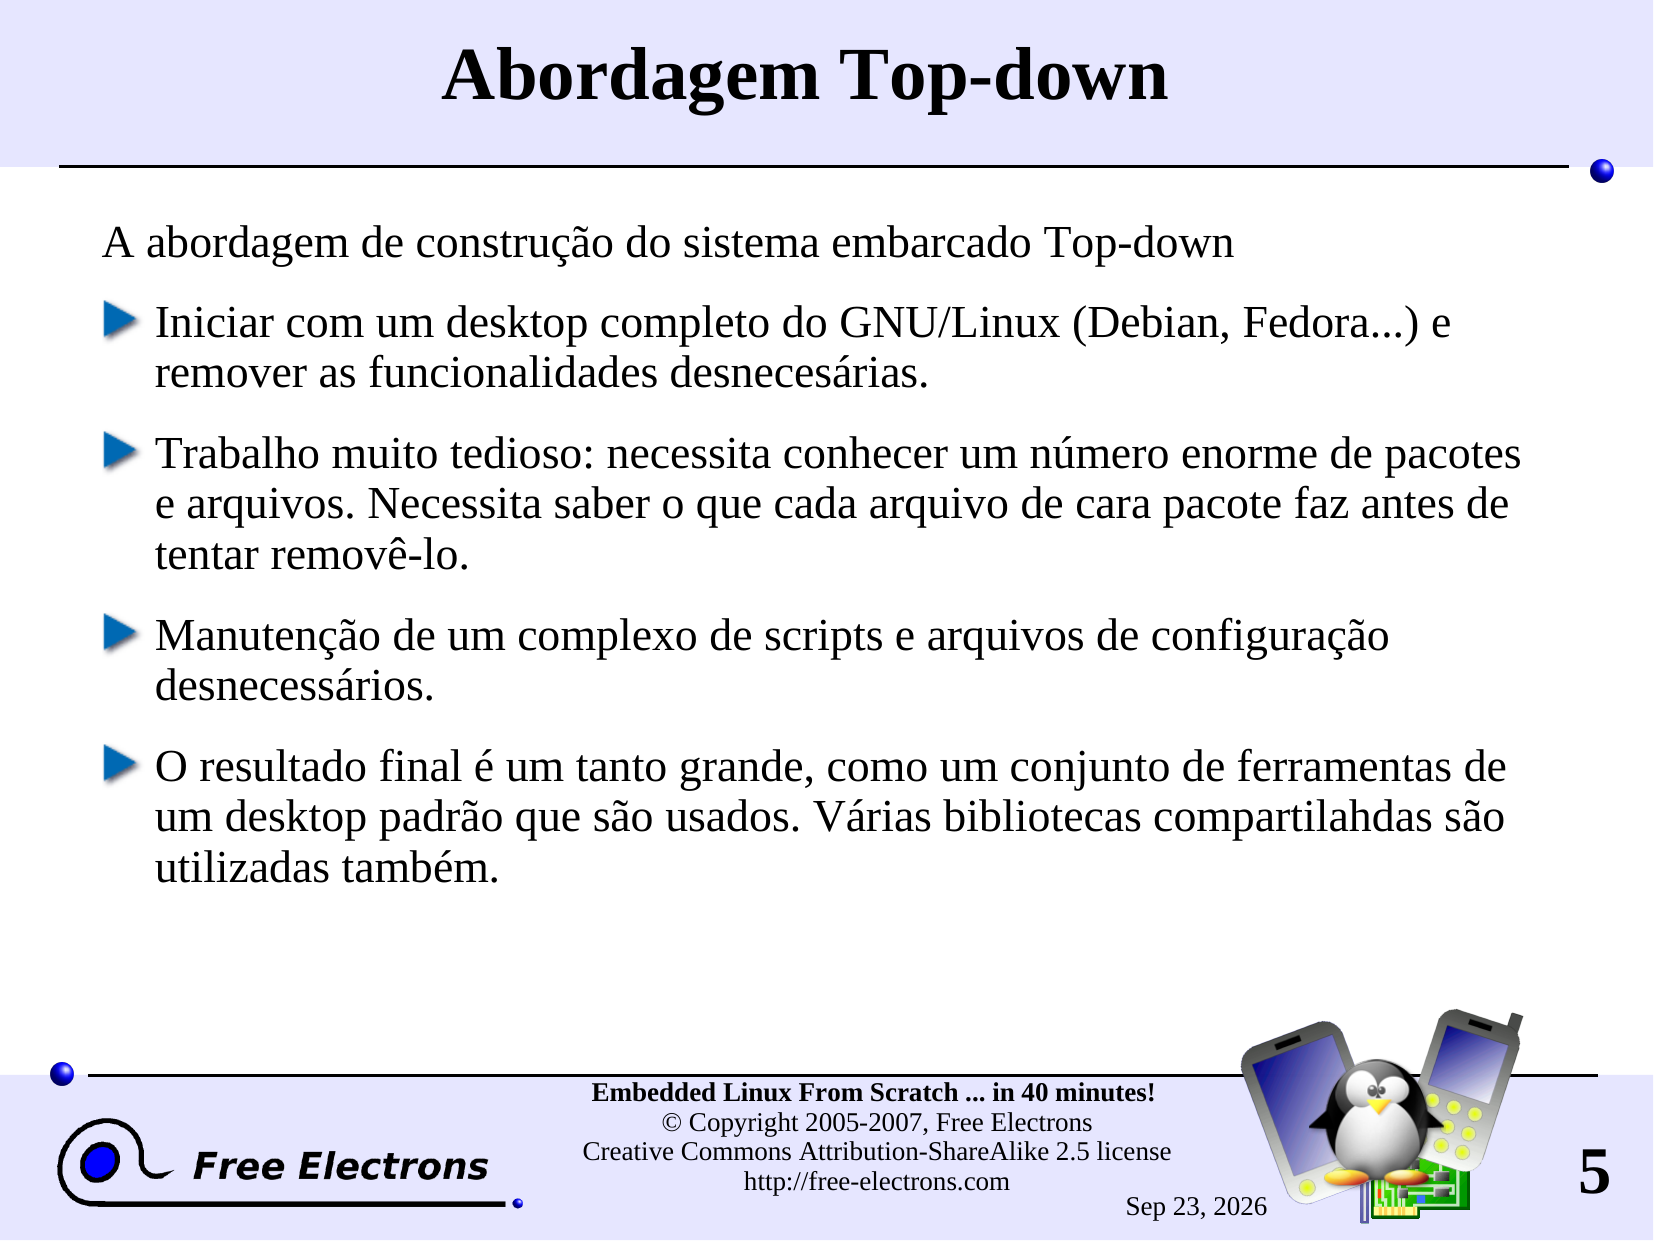

# Abordagem Top-down
A abordagem de construção do sistema embarcado Top-down
Iniciar com um desktop completo do GNU/Linux (Debian, Fedora...) e remover as funcionalidades desnecesárias.
Trabalho muito tedioso: necessita conhecer um número enorme de pacotes e arquivos. Necessita saber o que cada arquivo de cara pacote faz antes de tentar removê-lo.
Manutenção de um complexo de scripts e arquivos de configuração desnecessários.
O resultado final é um tanto grande, como um conjunto de ferramentas de um desktop padrão que são usados. Várias bibliotecas compartilahdas são utilizadas também.